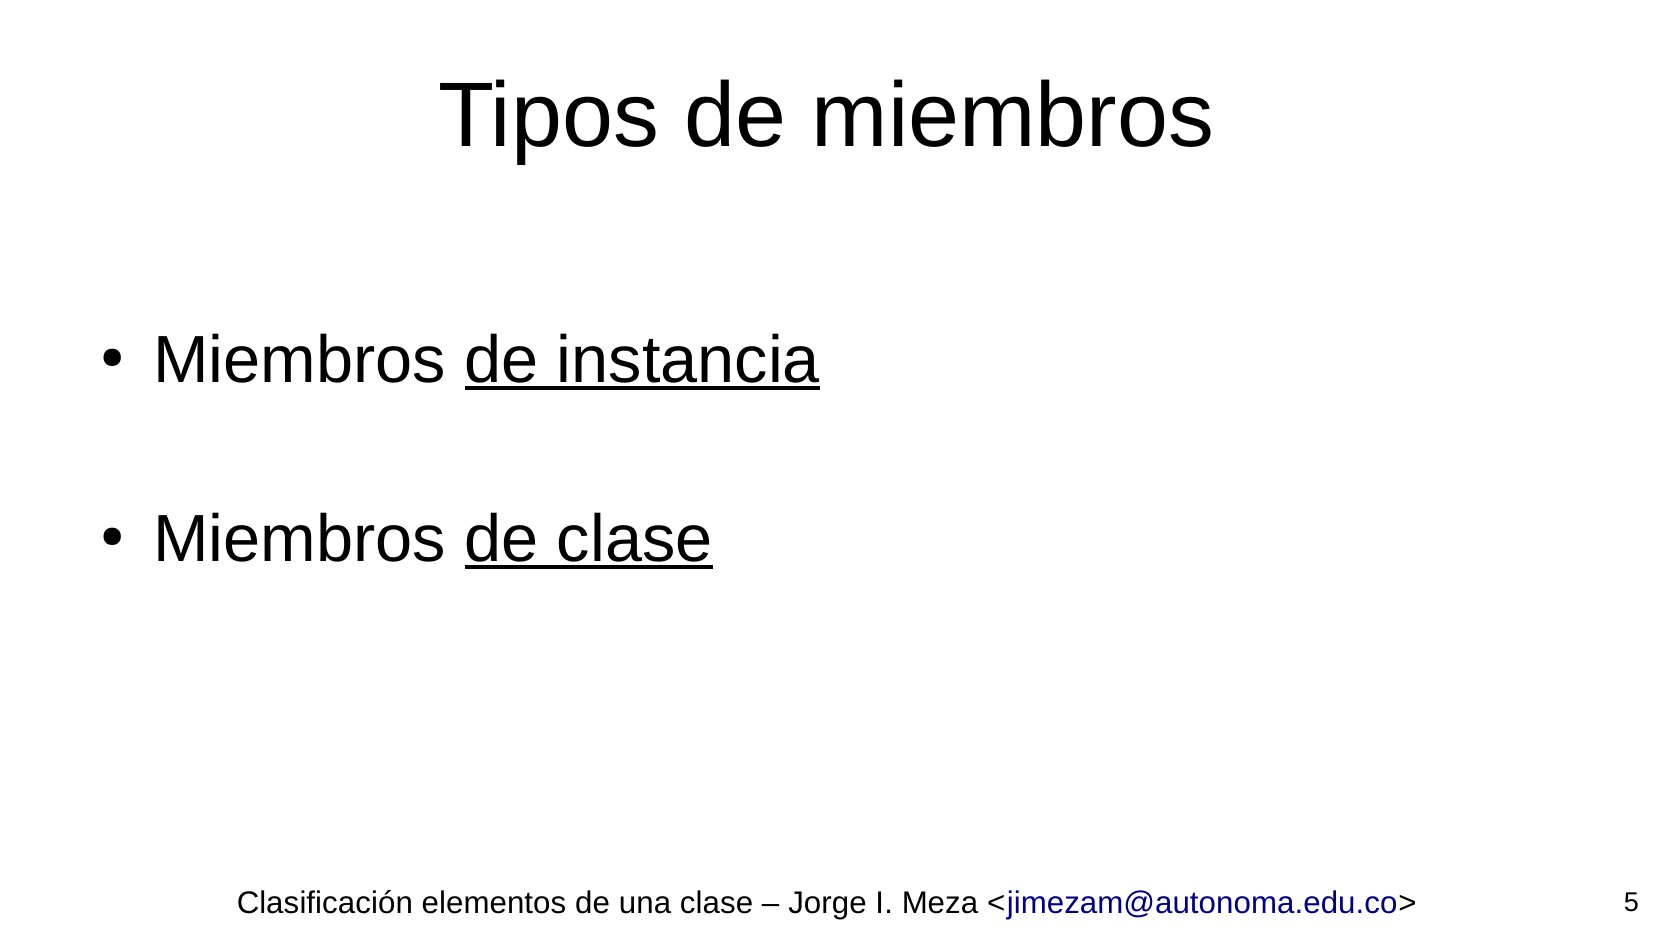

# Tipos de miembros
Miembros de instancia
Miembros de clase